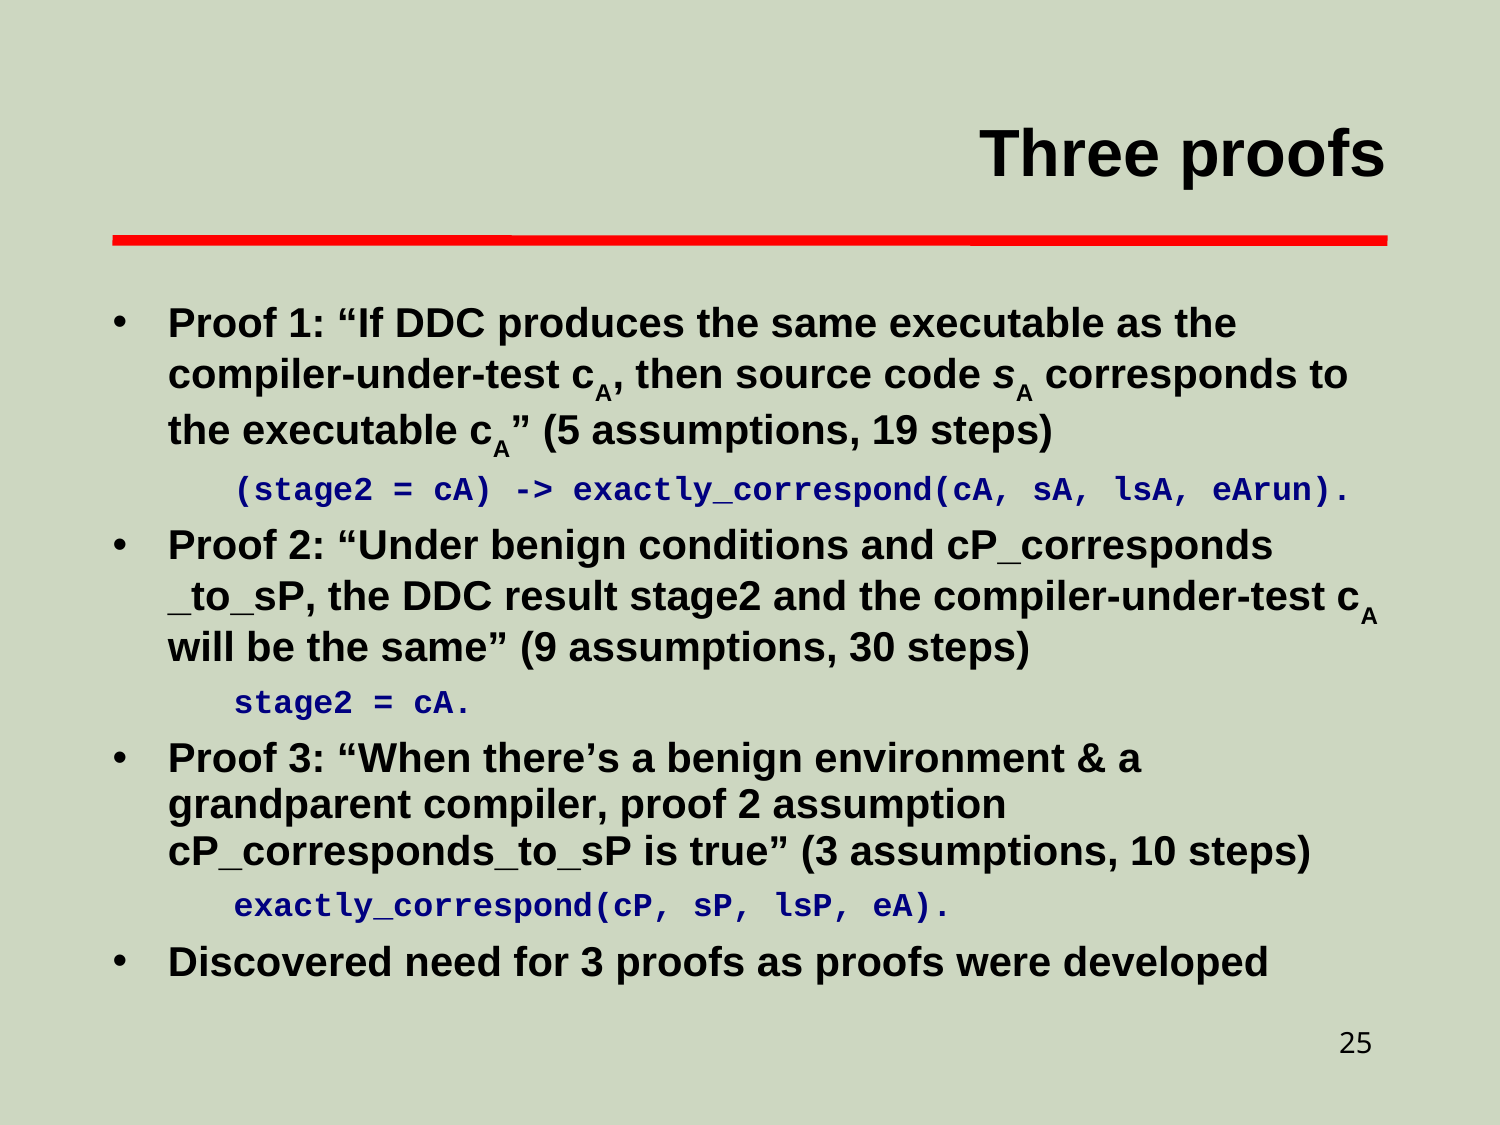

# Three proofs
Proof 1: “If DDC produces the same executable as the compiler-under-test cA, then source code sA corresponds to the executable cA” (5 assumptions, 19 steps)
(stage2 = cA) -> exactly_correspond(cA, sA, lsA, eArun).
Proof 2: “Under benign conditions and cP_corresponds _to_sP, the DDC result stage2 and the compiler-under-test cA will be the same” (9 assumptions, 30 steps)
stage2 = cA.
Proof 3: “When there’s a benign environment & a grandparent compiler, proof 2 assumption cP_corresponds_to_sP is true” (3 assumptions, 10 steps)
exactly_correspond(cP, sP, lsP, eA).
Discovered need for 3 proofs as proofs were developed